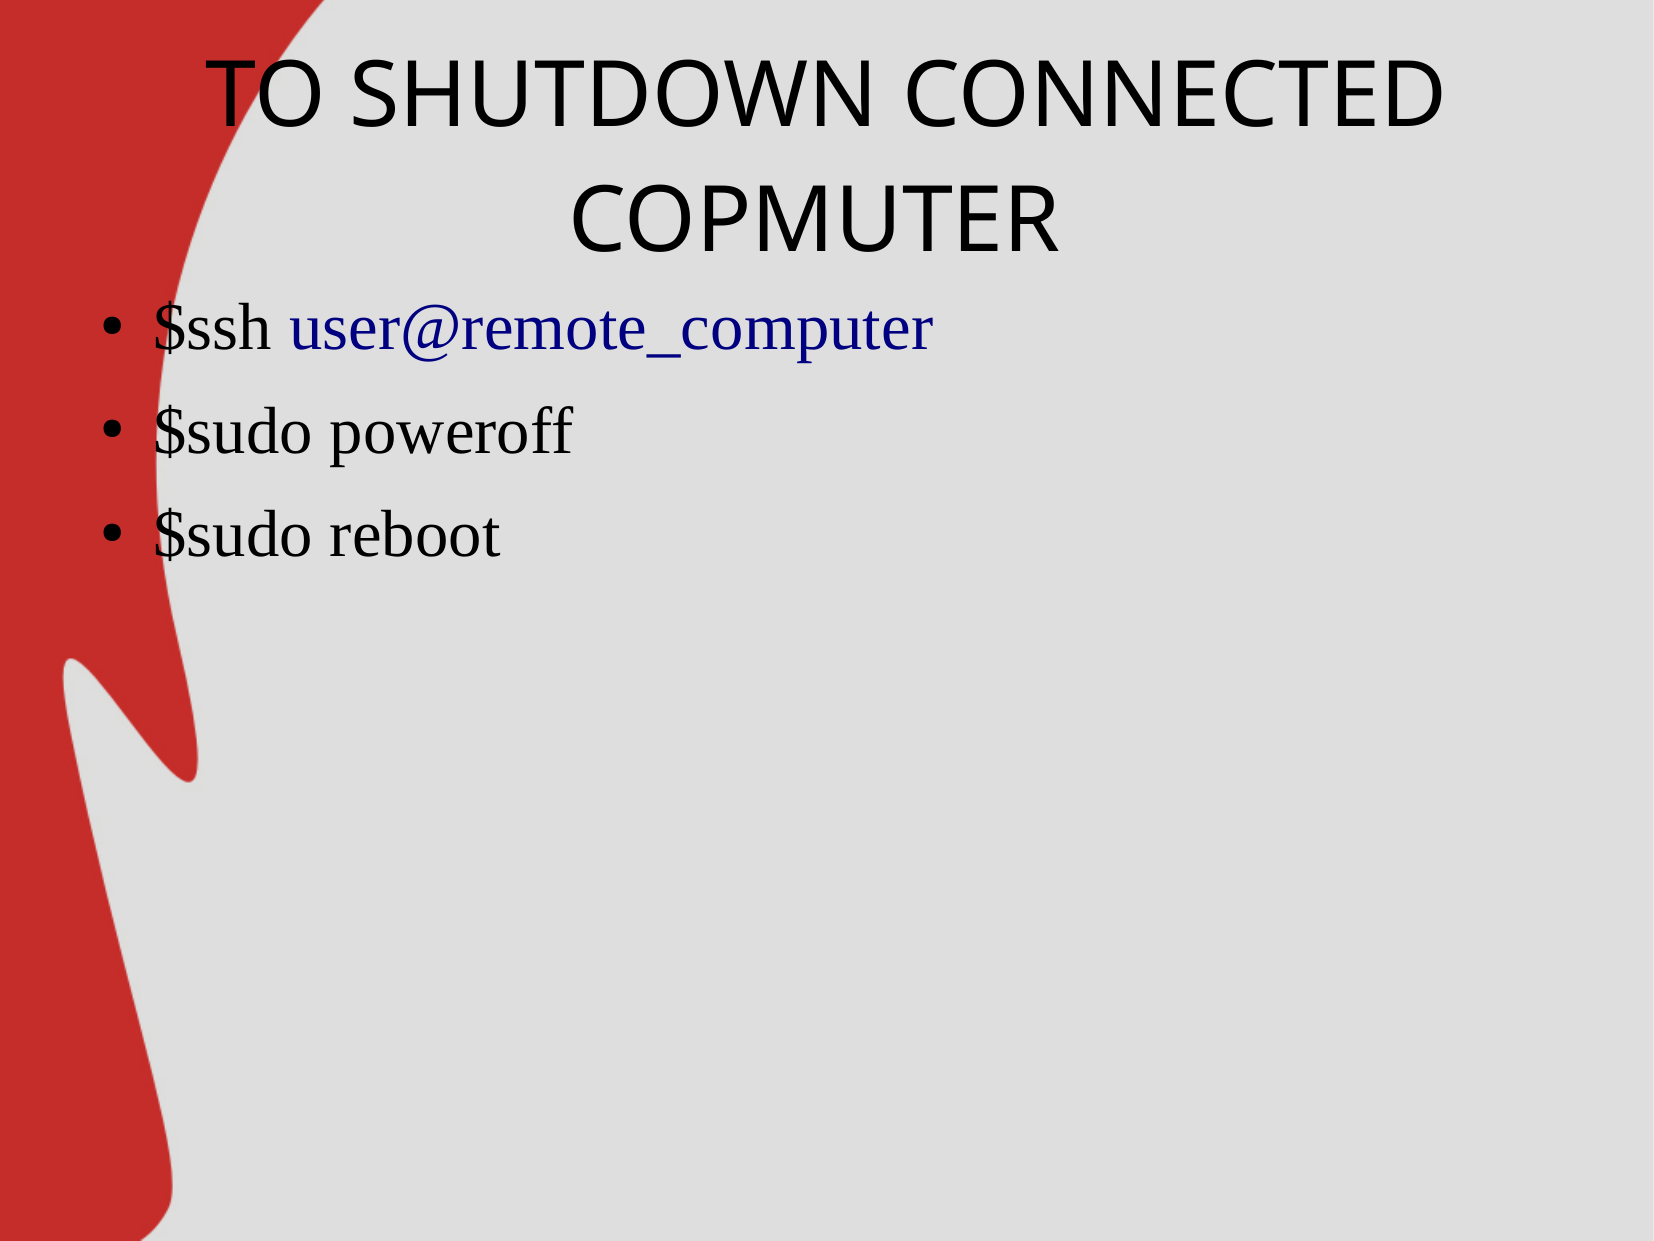

# TO SHUTDOWN CONNECTED COPMUTER
$ssh user@remote_computer
$sudo poweroff
$sudo reboot